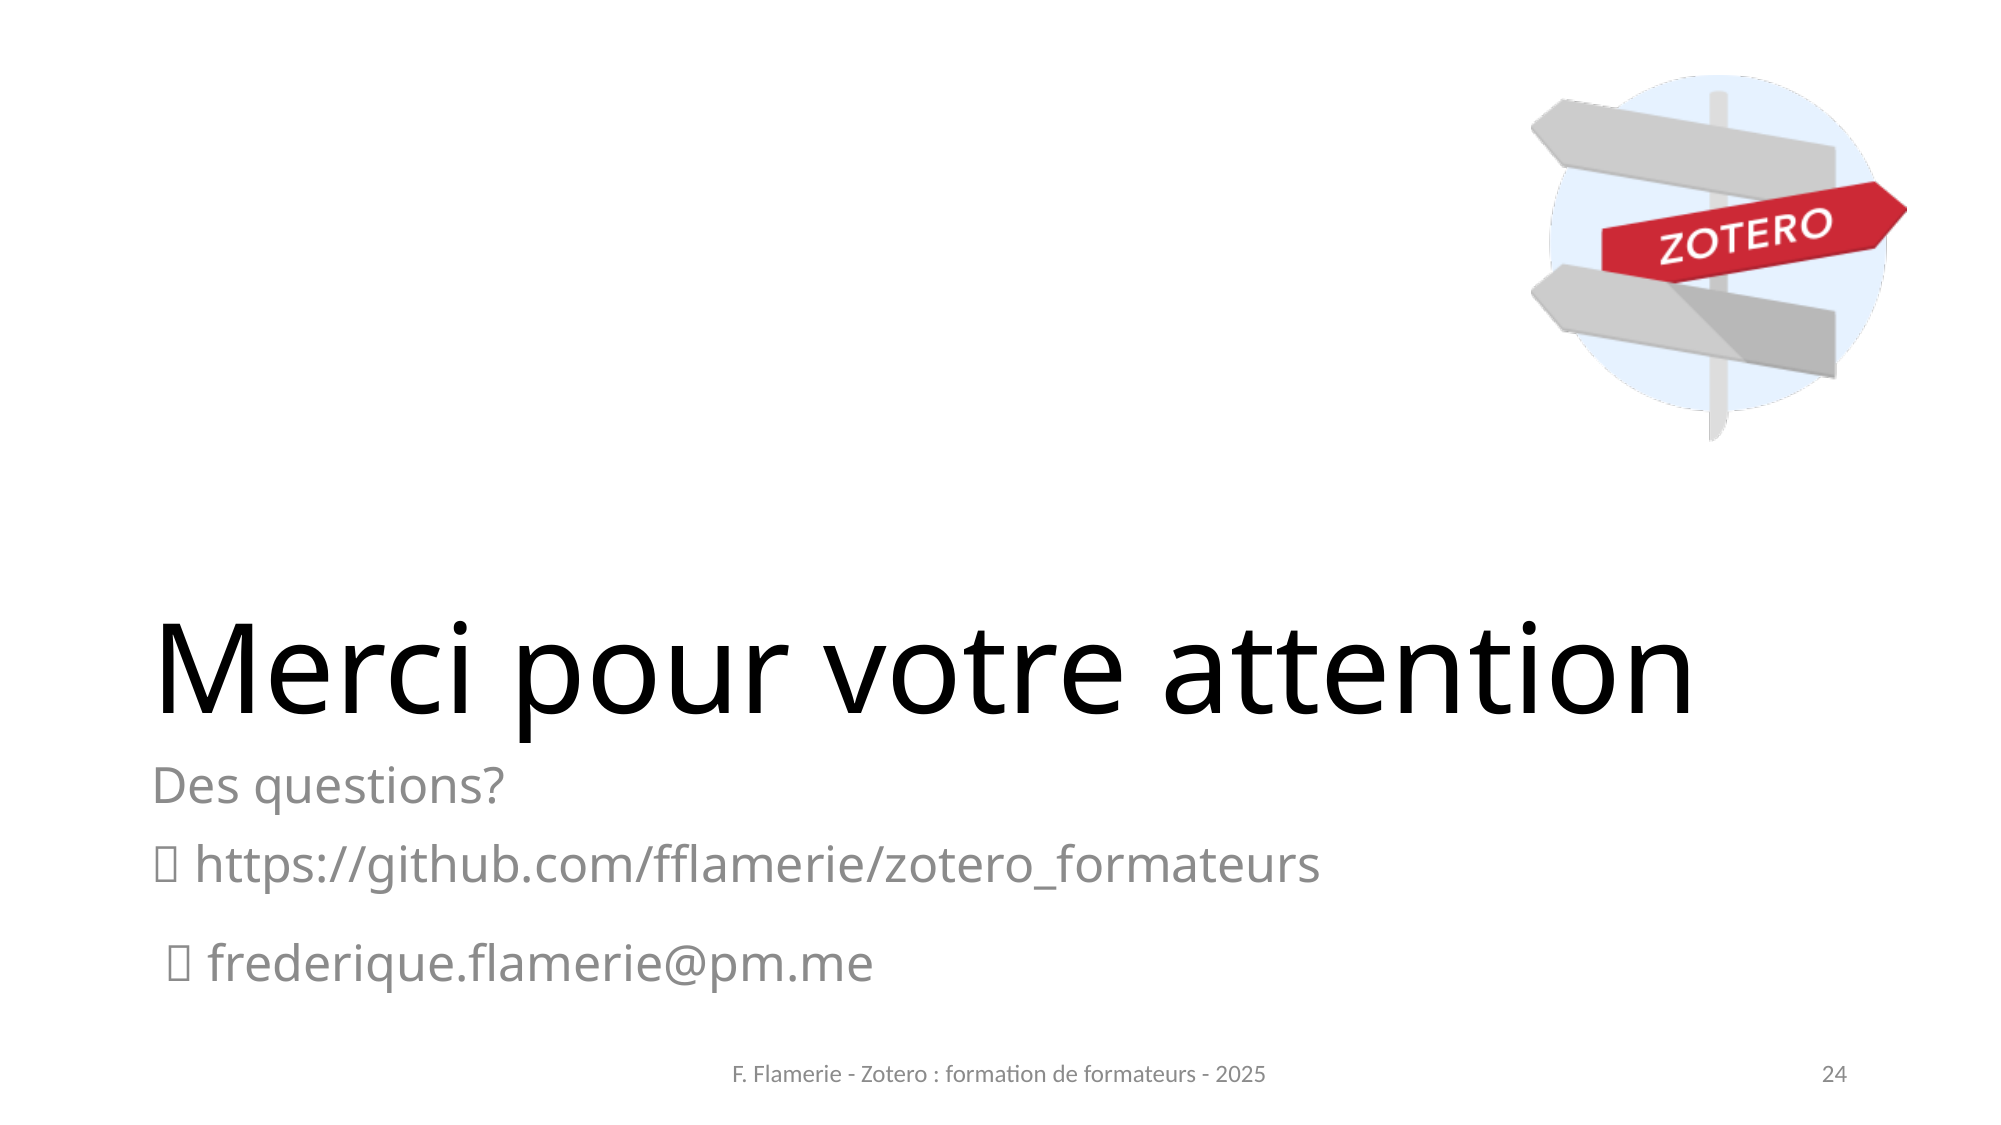

# Merci pour votre attention
Des questions?
🔗 https://github.com/fflamerie/zotero_formateurs
 📧 frederique.flamerie@pm.me
F. Flamerie - Zotero : formation de formateurs - 2025
24